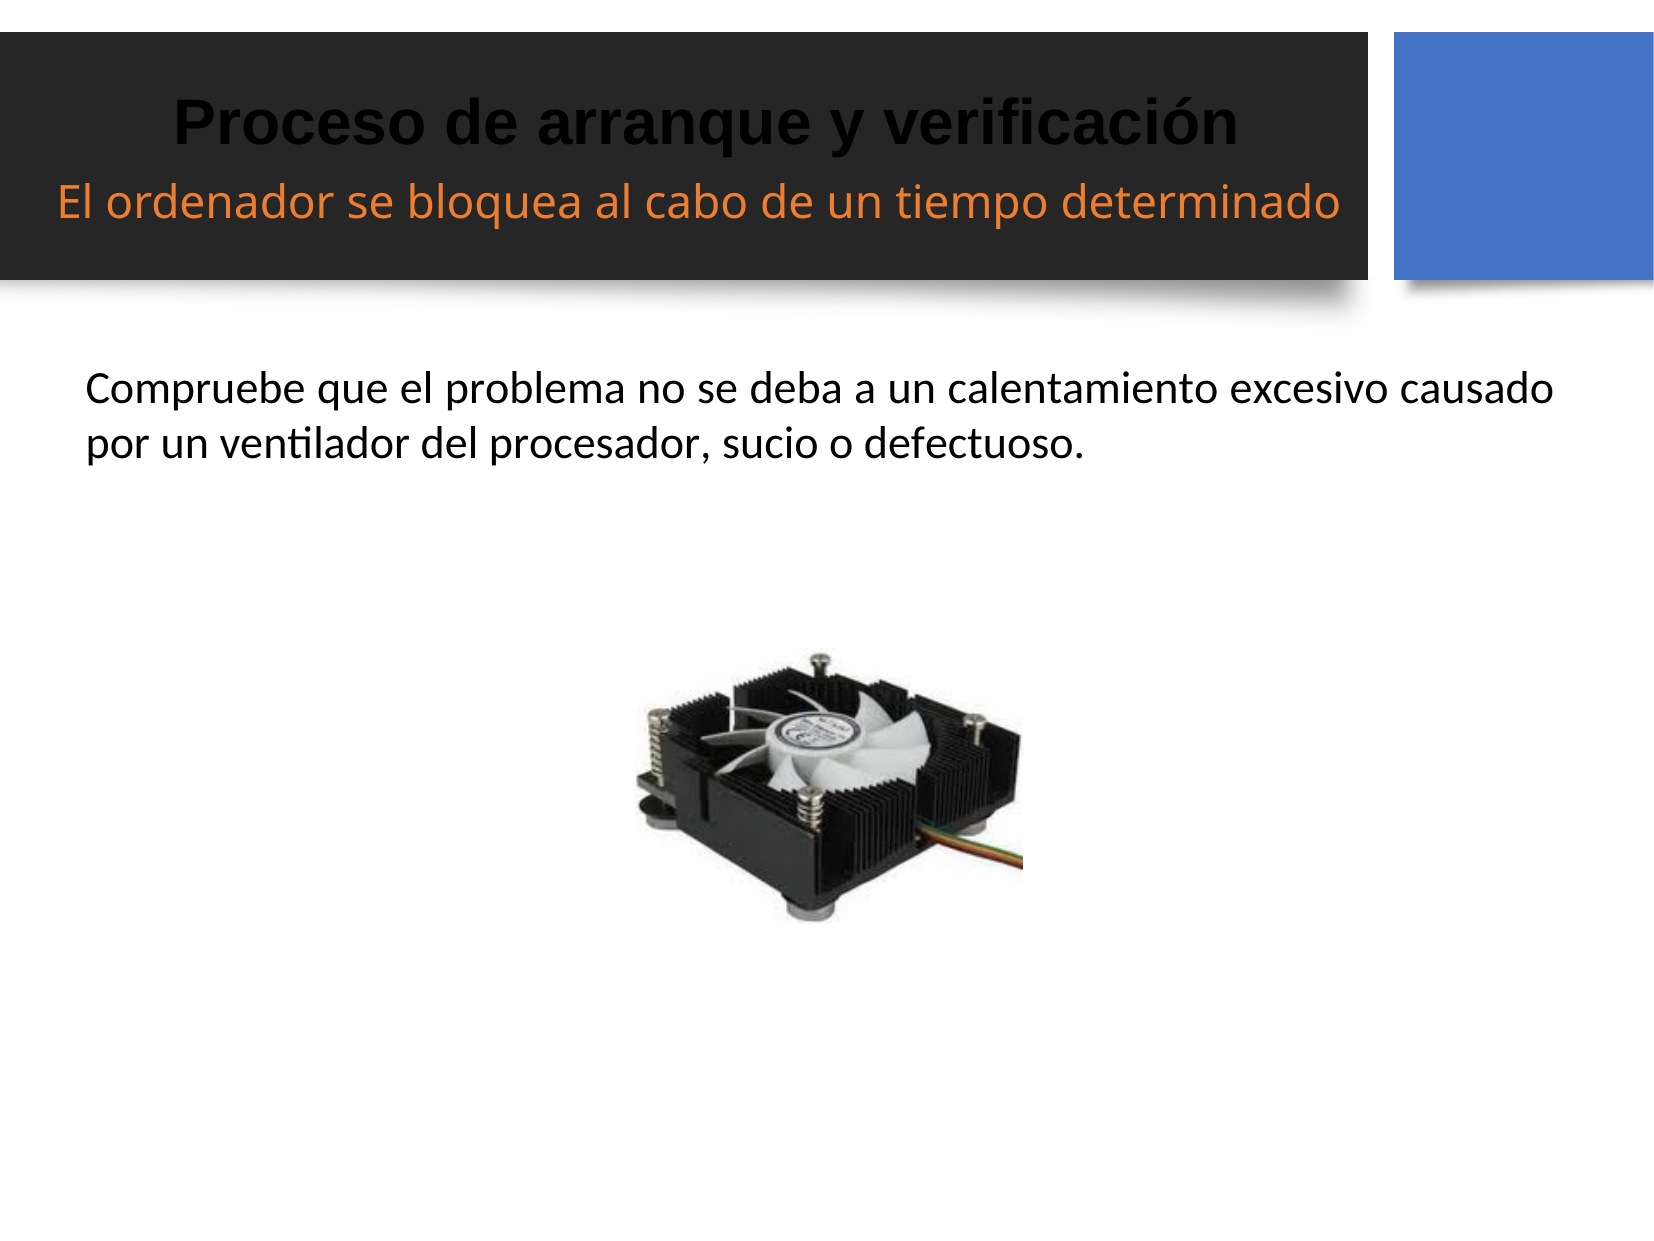

Proceso de arranque y verificación
El ordenador se bloquea al cabo de un tiempo determinado
# Compruebe que el problema no se deba a un calentamiento excesivo causado por un ventilador del procesador, sucio o defectuoso.